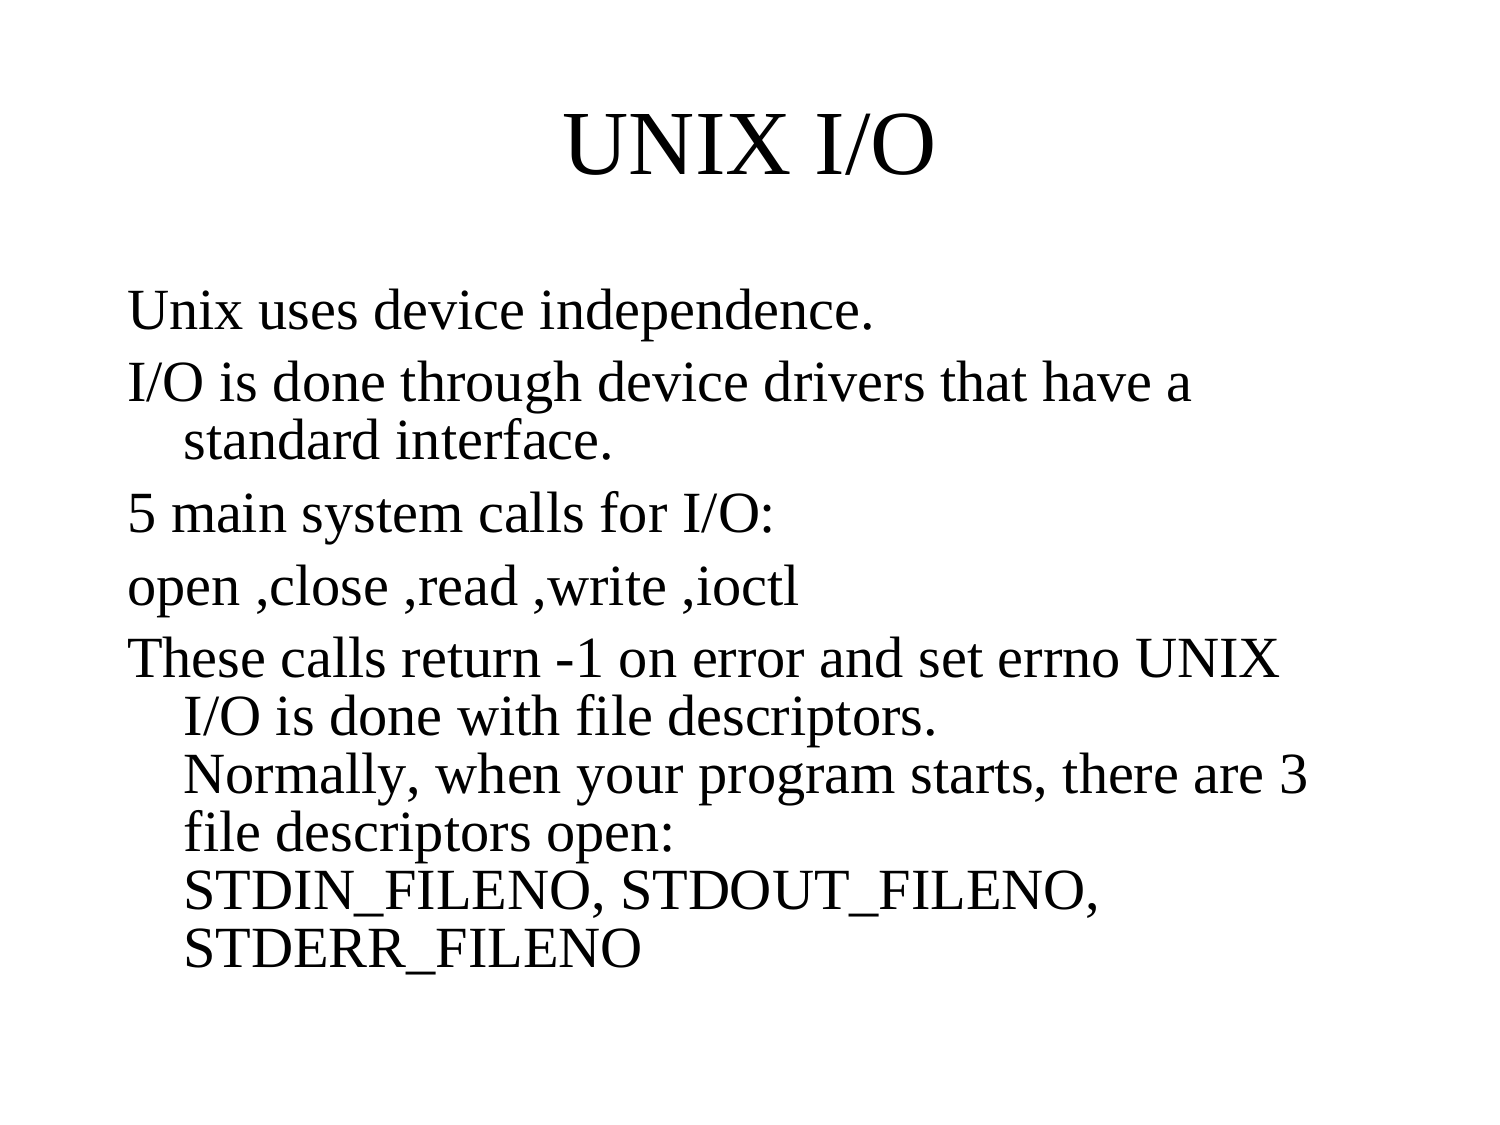

# UNIX I/O
Unix uses device independence.
I/O is done through device drivers that have a standard interface.
5 main system calls for I/O:
open ,close ,read ,write ,ioctl
These calls return -1 on error and set errno UNIX I/O is done with file descriptors.
Normally, when your program starts, there are 3 file descriptors open:
STDIN_FILENO, STDOUT_FILENO,
STDERR_FILENO